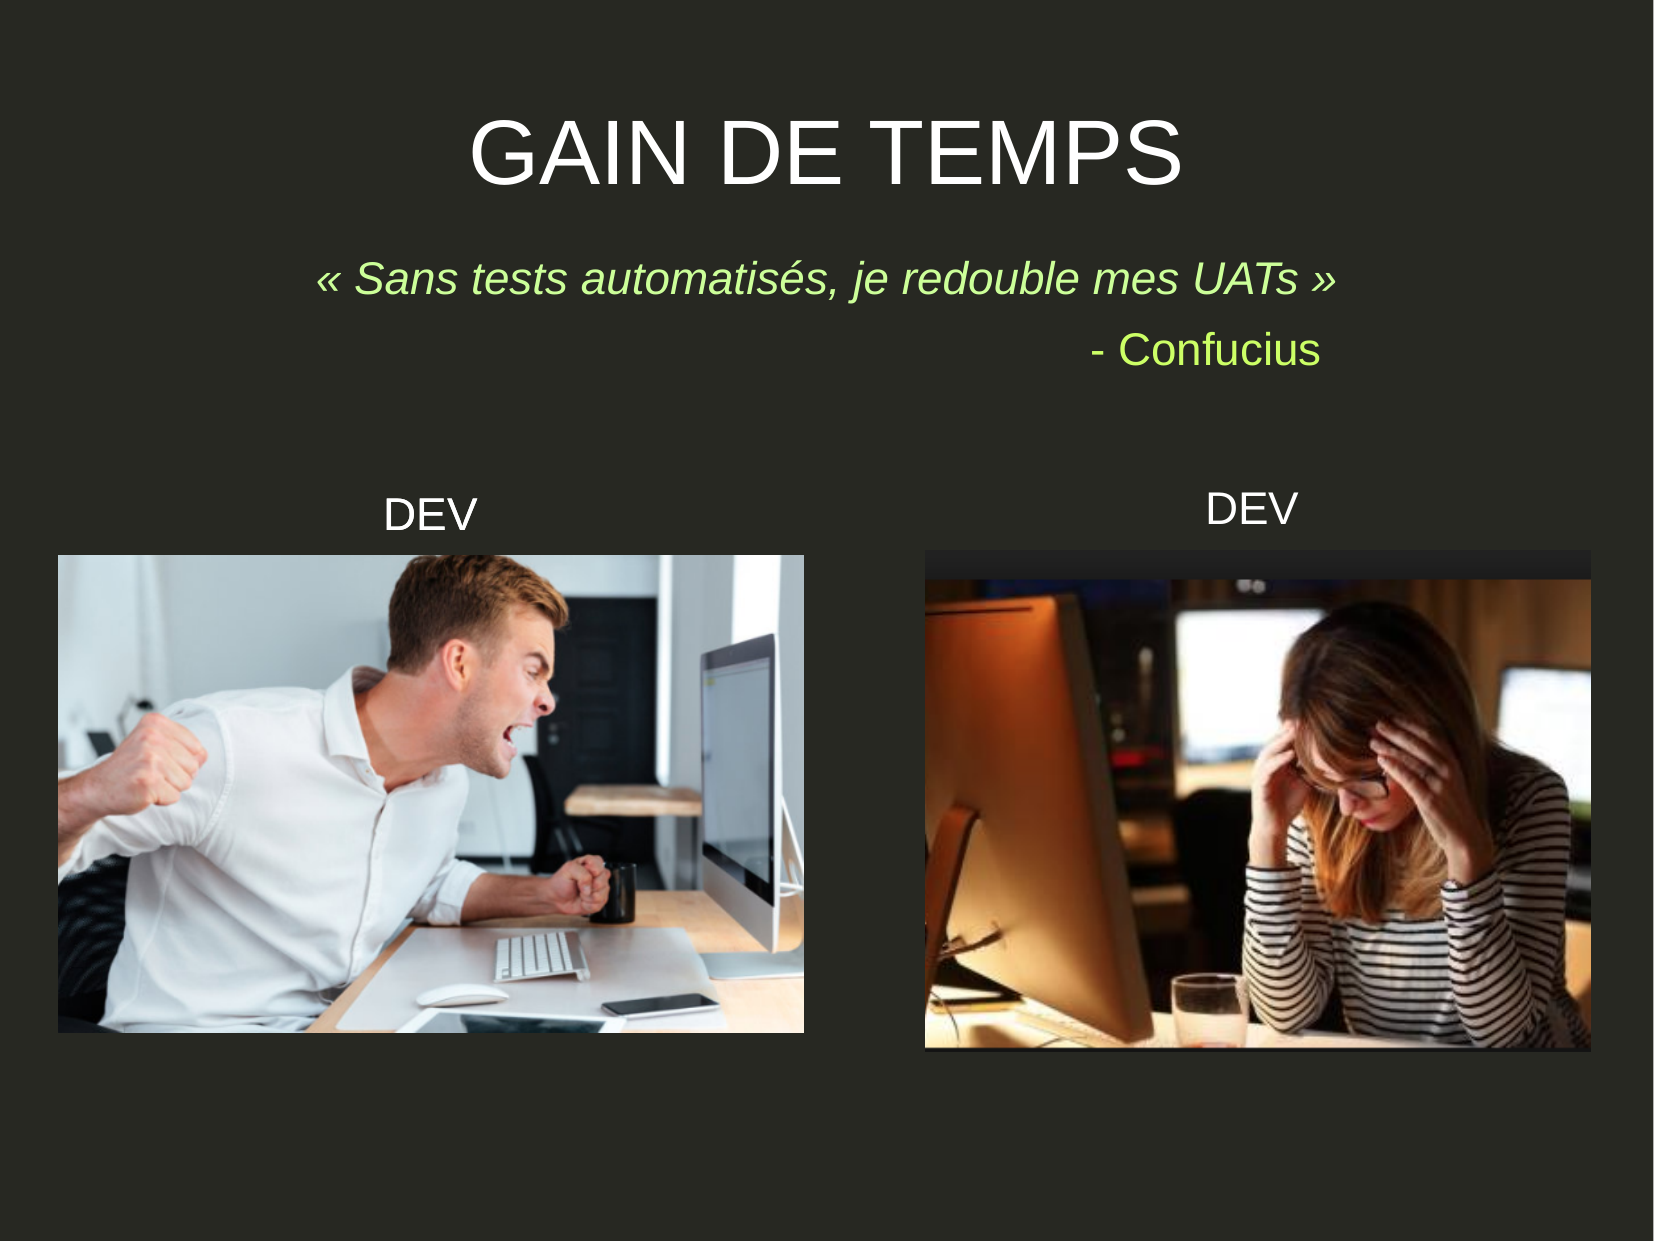

# GAIN DE TEMPS
« Sans tests automatisés, je redouble mes UATs »
- Confucius
DEV
DEV
DEV